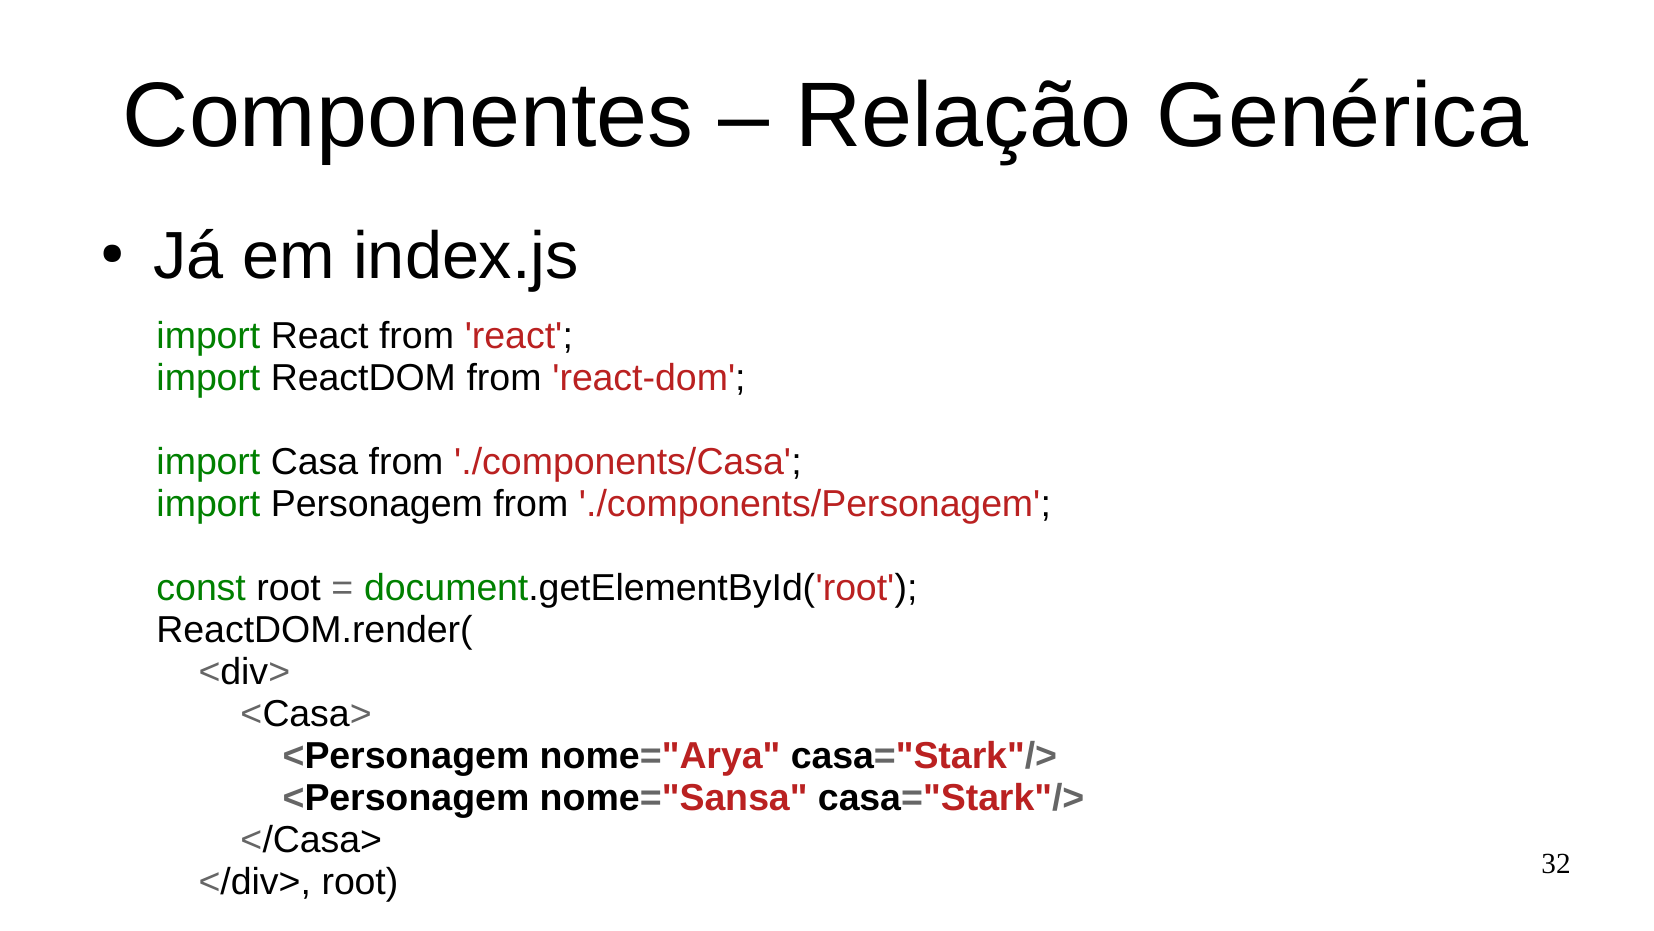

# Componentes – Relação Genérica
Já em index.js
import React from 'react';
import ReactDOM from 'react-dom';
import Casa from './components/Casa';
import Personagem from './components/Personagem';
const root = document.getElementById('root');
ReactDOM.render(
 <div>
 <Casa>
 <Personagem nome="Arya" casa="Stark"/>
 <Personagem nome="Sansa" casa="Stark"/>
 </Casa>
 </div>, root)
32